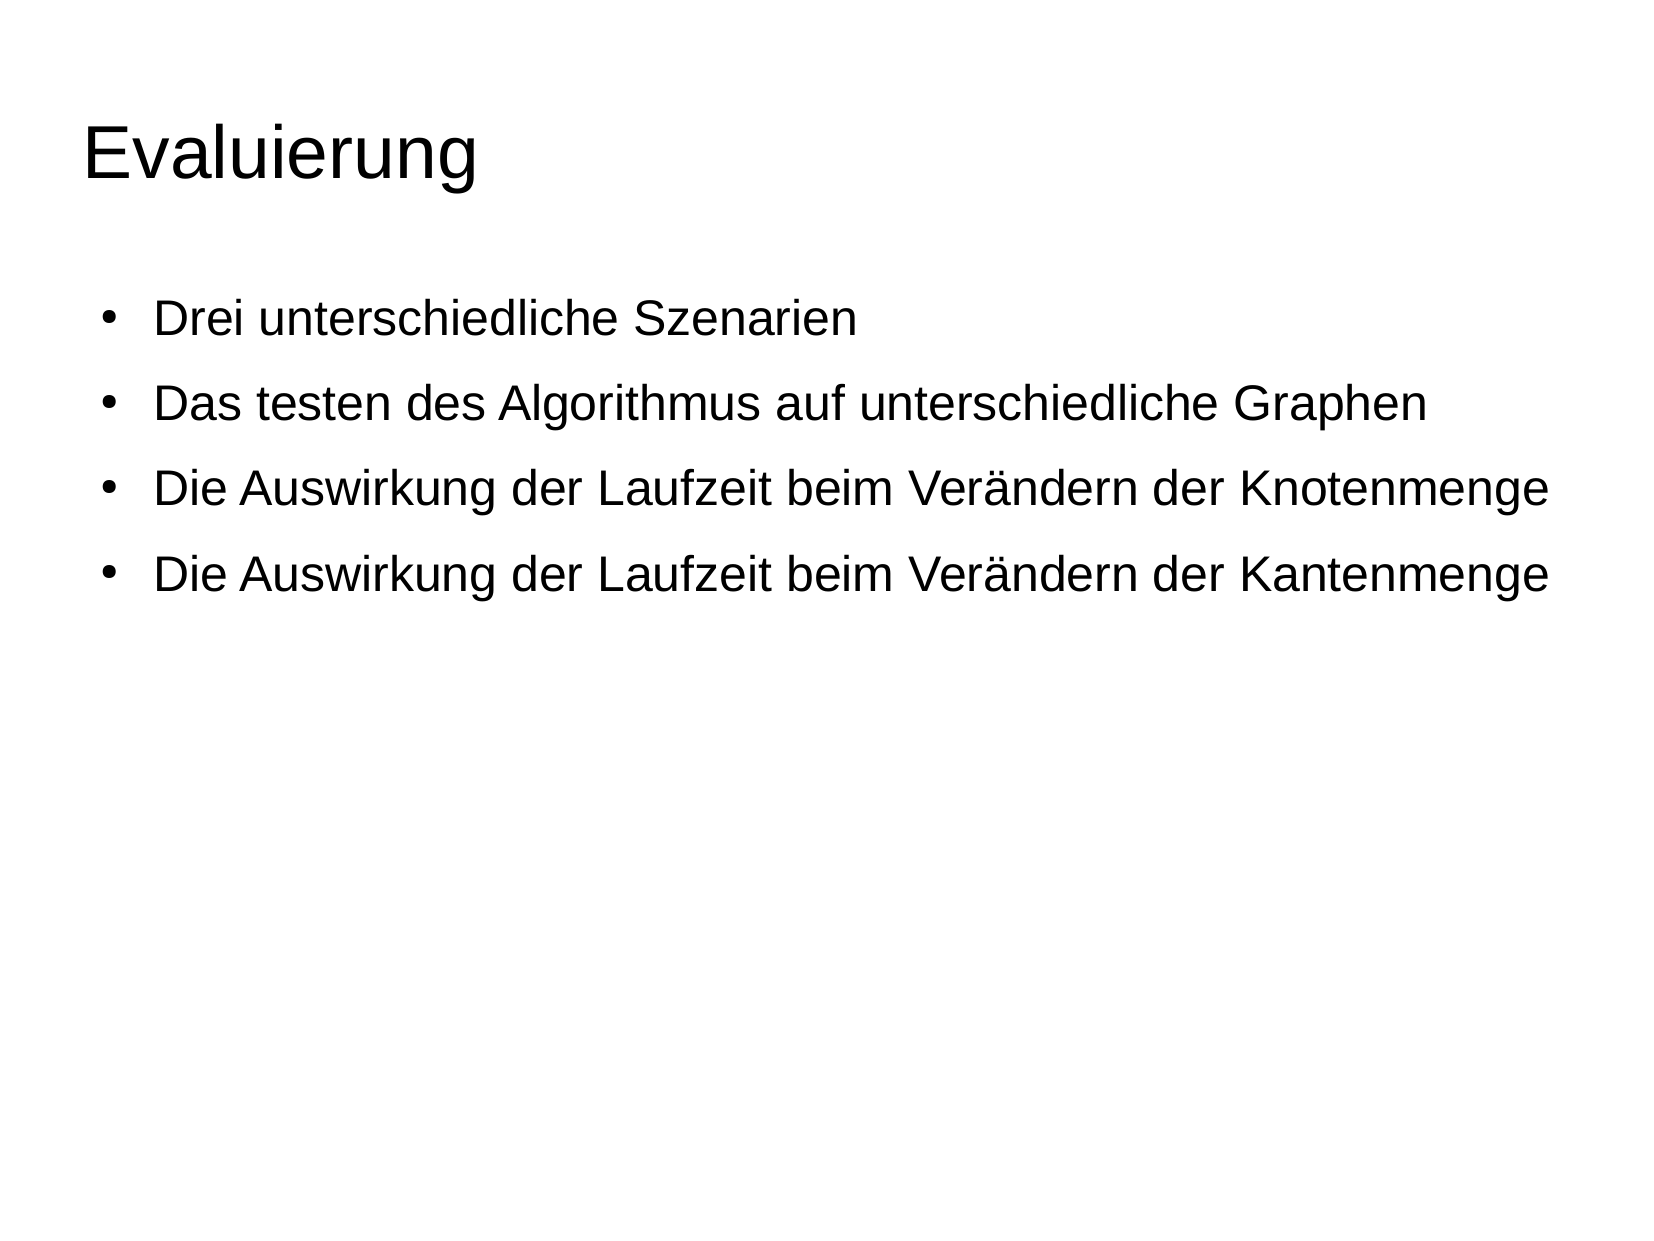

# Evaluierung
Drei unterschiedliche Szenarien
Das testen des Algorithmus auf unterschiedliche Graphen
Die Auswirkung der Laufzeit beim Verändern der Knotenmenge
Die Auswirkung der Laufzeit beim Verändern der Kantenmenge